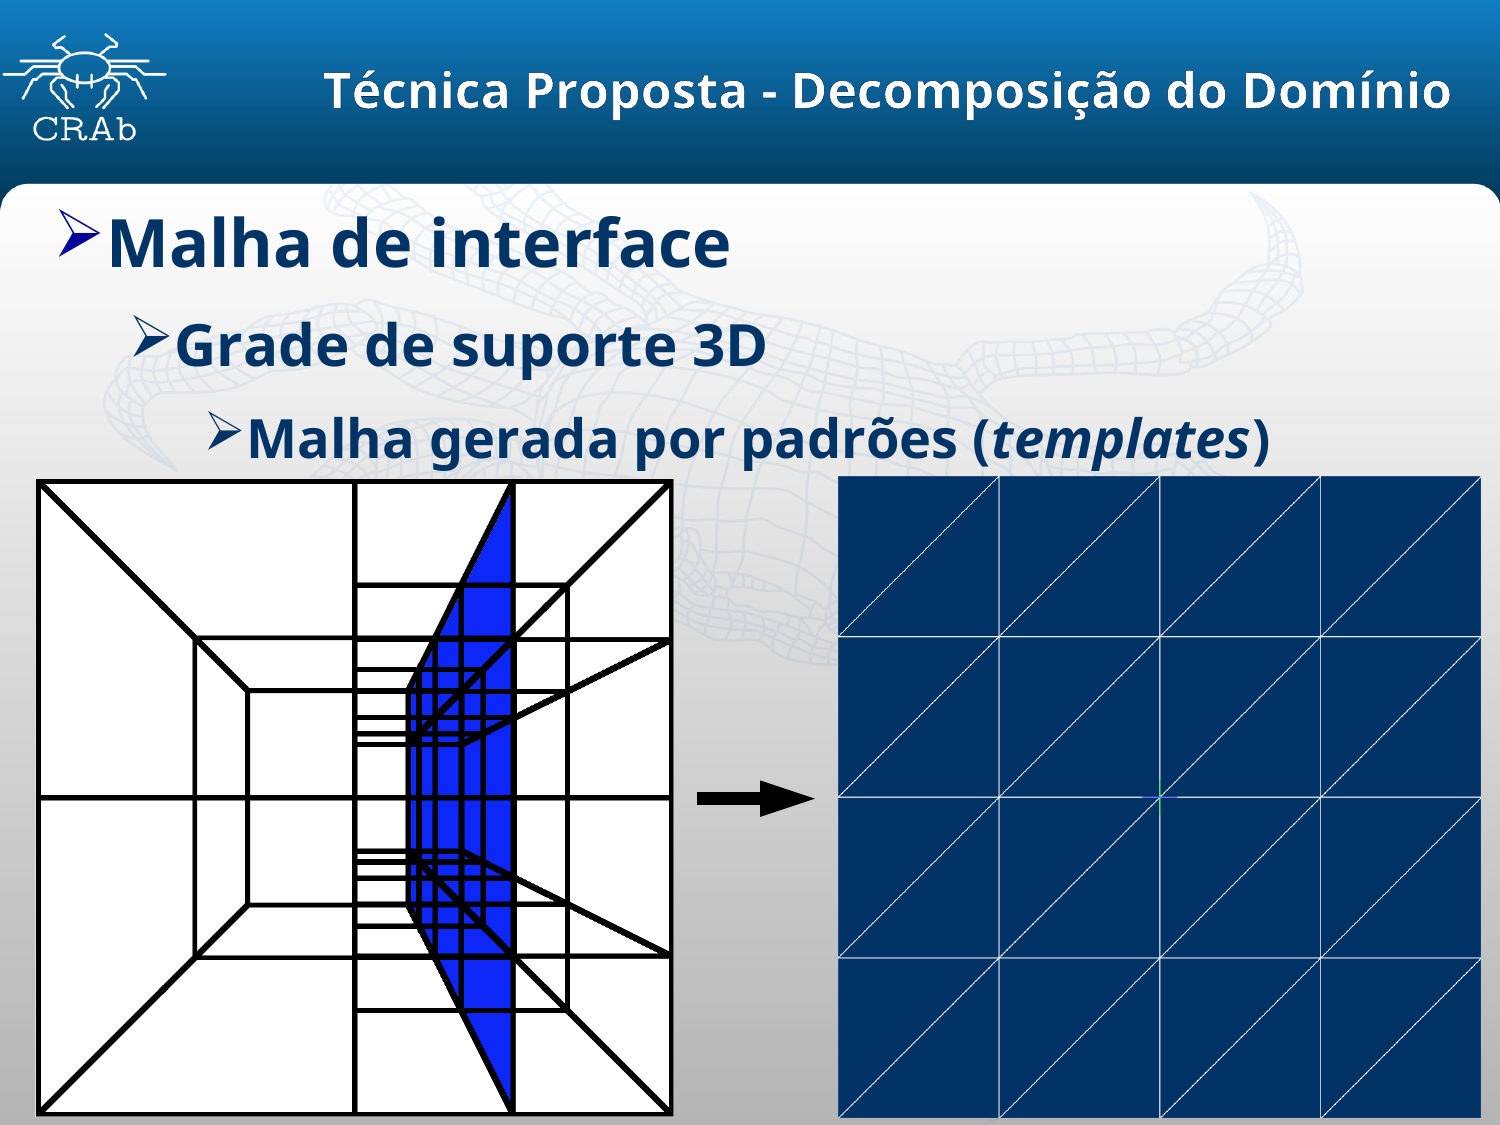

# Técnica Proposta - Decomposição do Domínio
Malha de interface
Grade de suporte 3D
Malha gerada por padrões (templates)